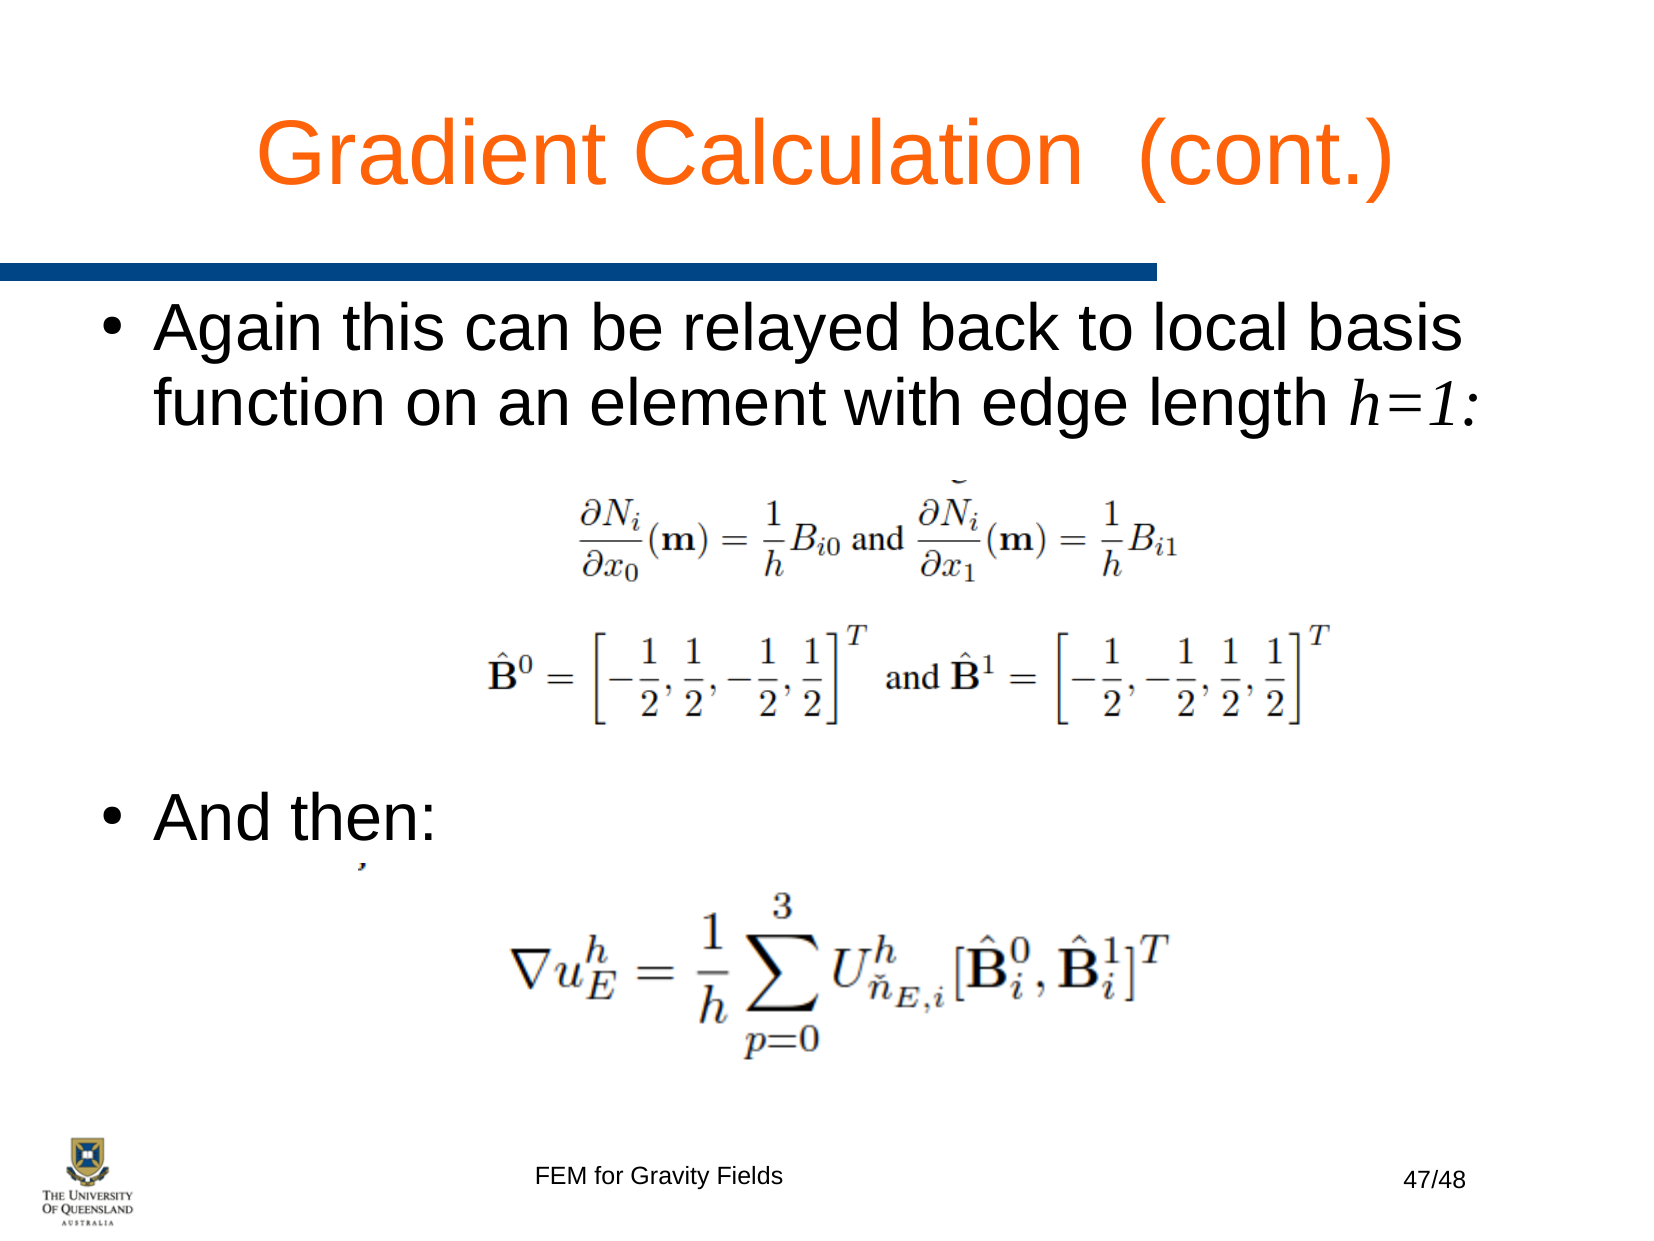

# Gradient Calculation (cont.)
Again this can be relayed back to local basis function on an element with edge length h=1:
And then: